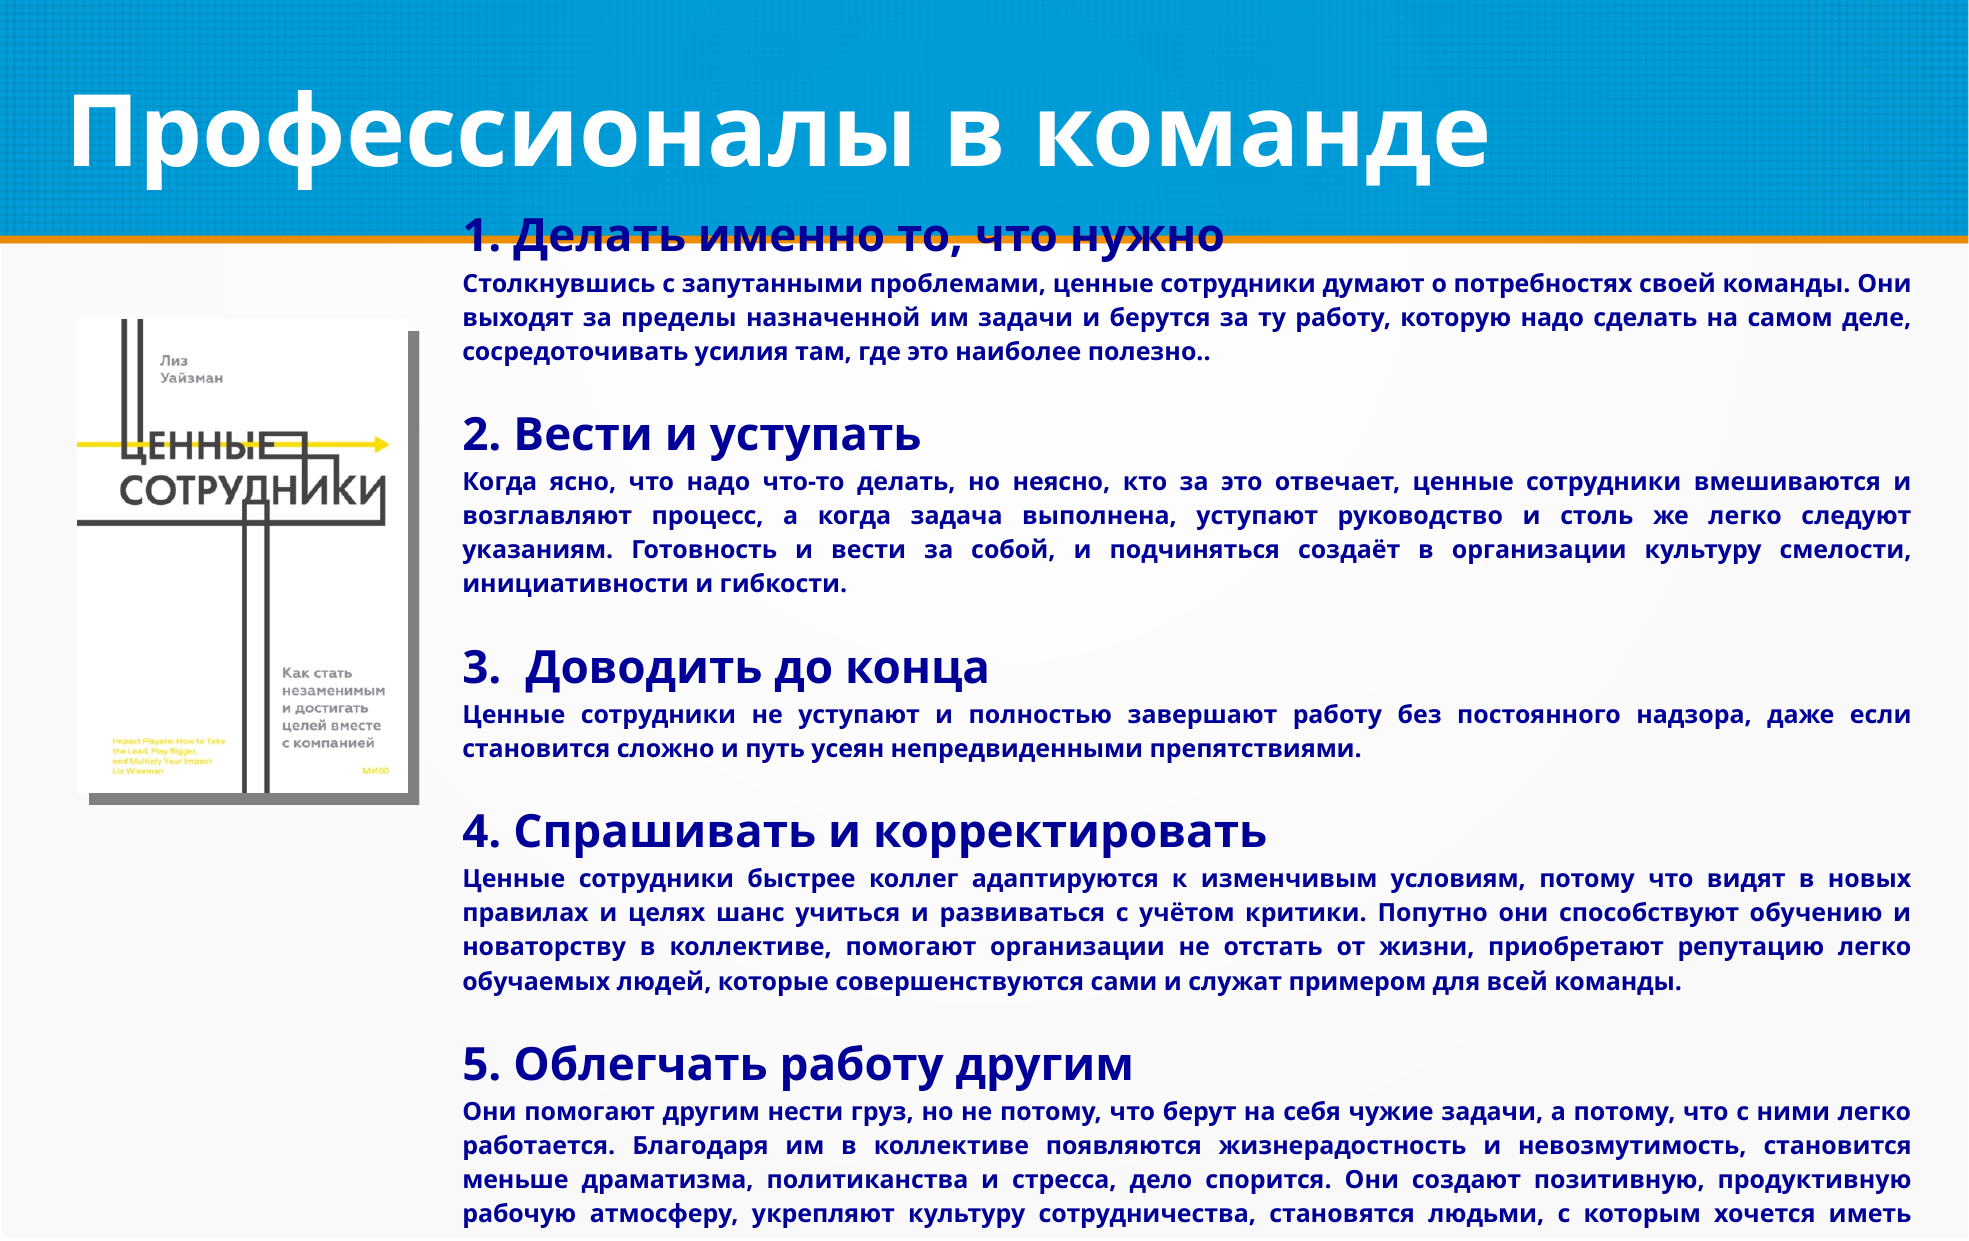

Профессионалы в команде
1. Делать именно то, что нужно
Столкнувшись с запутанными проблемами, ценные сотрудники думают о потребностях своей команды. Они выходят за пределы назначенной им задачи и берутся за ту работу, которую надо сделать на самом деле, сосредоточивать усилия там, где это наиболее полезно..
2. Вести и уступать
Когда ясно, что надо что-то делать, но неясно, кто за это отвечает, ценные сотрудники вмешиваются и возглавляют процесс, а когда задача выполнена, уступают руководство и столь же легко следуют указаниям. Готовность и вести за собой, и подчиняться создаёт в организации культуру смелости, инициативности и гибкости.
3. Доводить до конца
Ценные сотрудники не уступают и полностью завершают работу без постоянного надзора, даже если становится сложно и путь усеян непредвиденными препятствиями.
4. Спрашивать и корректировать
Ценные сотрудники быстрее коллег адаптируются к изменчивым условиям, потому что видят в новых правилах и целях шанс учиться и развиваться с учётом критики. Попутно они способствуют обучению и новаторству в коллективе, помогают организации не отстать от жизни, приобретают репутацию легко обучаемых людей, которые совершенствуются сами и служат примером для всей команды.
5. Облегчать работу другим
Они помогают другим нести груз, но не потому, что берут на себя чужие задачи, а потому, что с ними легко работается. Благодаря им в коллективе появляются жизнерадостность и невозмутимость, становится меньше драматизма, политиканства и стресса, дело спорится. Они создают позитивную, продуктивную рабочую атмосферу, укрепляют культуру сотрудничества, становятся людьми, с которым хочется иметь дело.